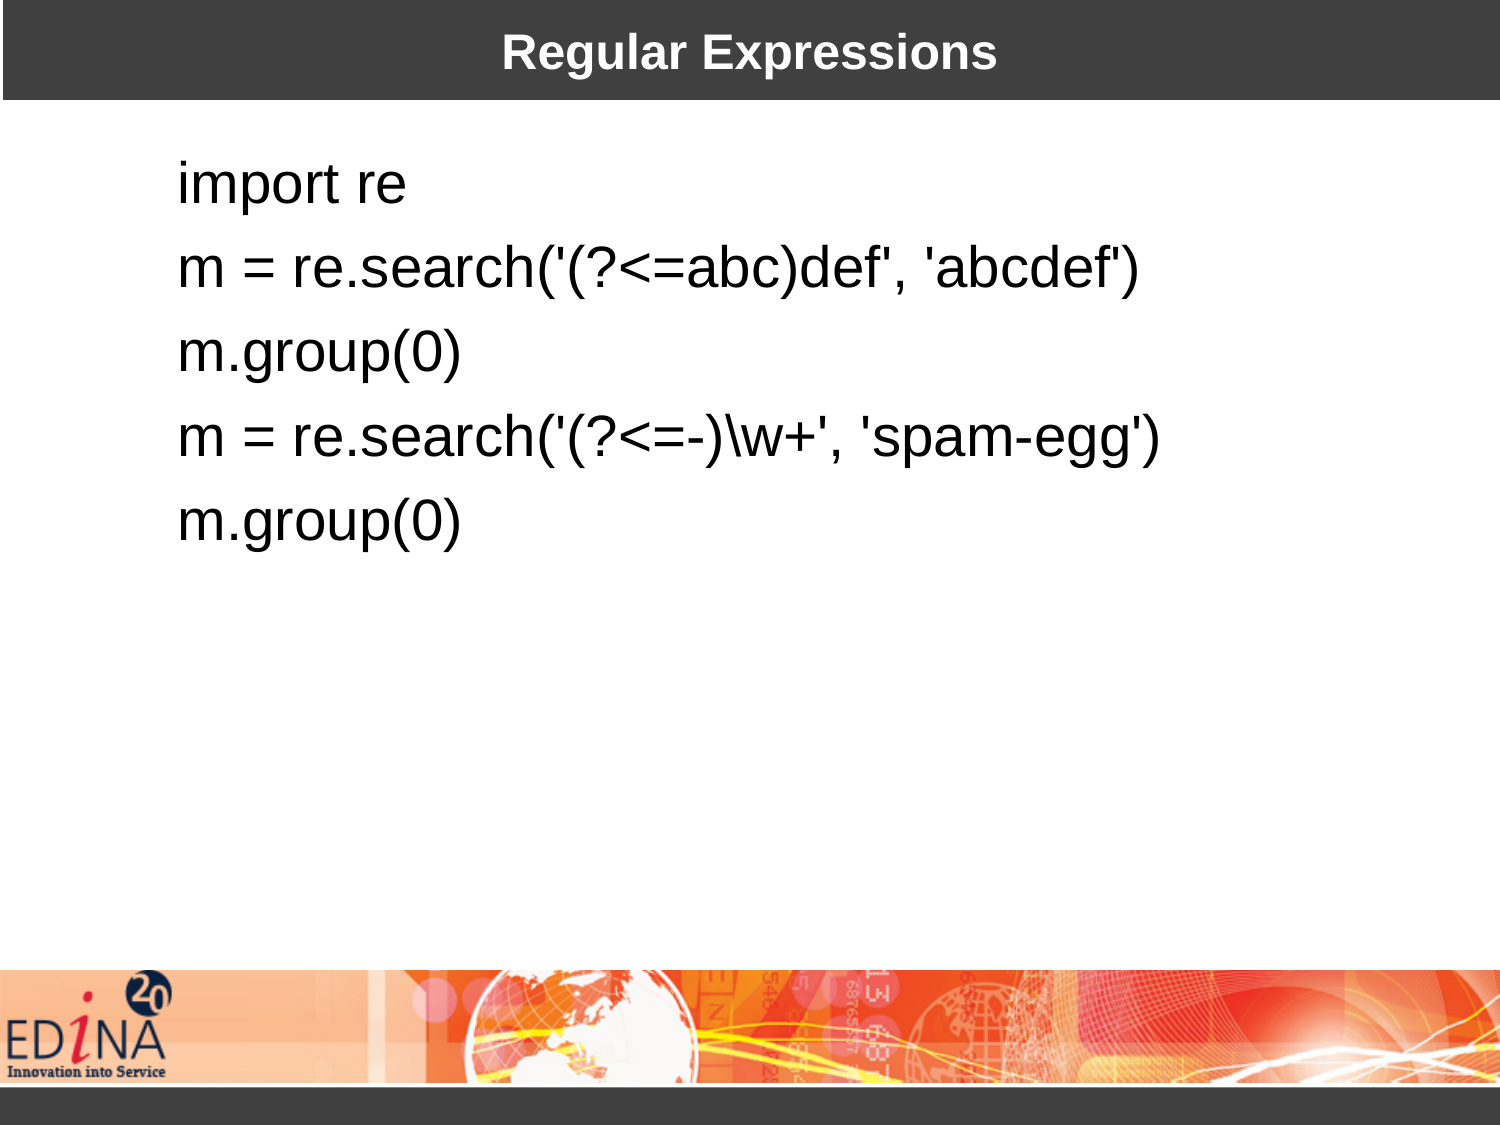

# Regular Expressions
import re
m = re.search('(?<=abc)def', 'abcdef')
m.group(0)
m = re.search('(?<=-)\w+', 'spam-egg')
m.group(0)